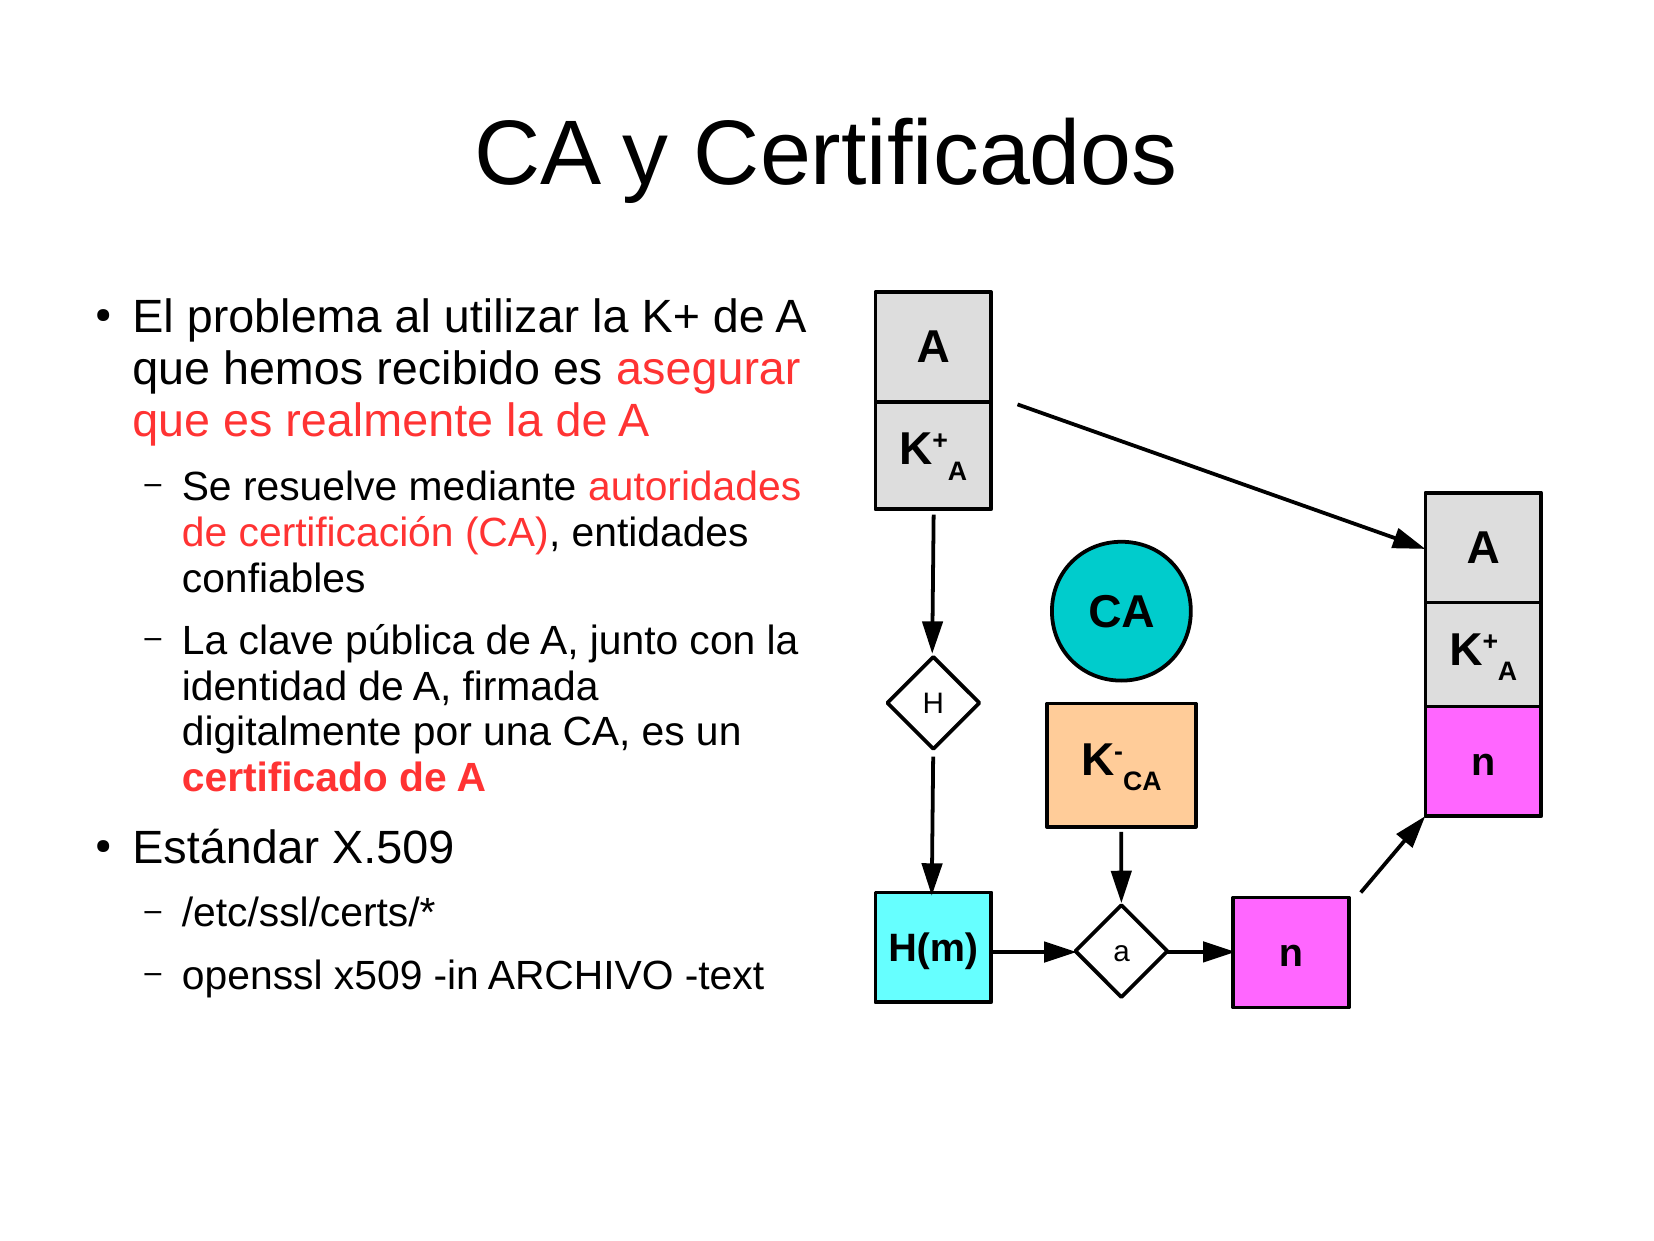

# CA y Certificados
El problema al utilizar la K+ de A que hemos recibido es asegurar que es realmente la de A
Se resuelve mediante autoridades de certificación (CA), entidades confiables
La clave pública de A, junto con la identidad de A, firmada digitalmente por una CA, es un certificado de A
Estándar X.509
/etc/ssl/certs/*
openssl x509 -in ARCHIVO -text